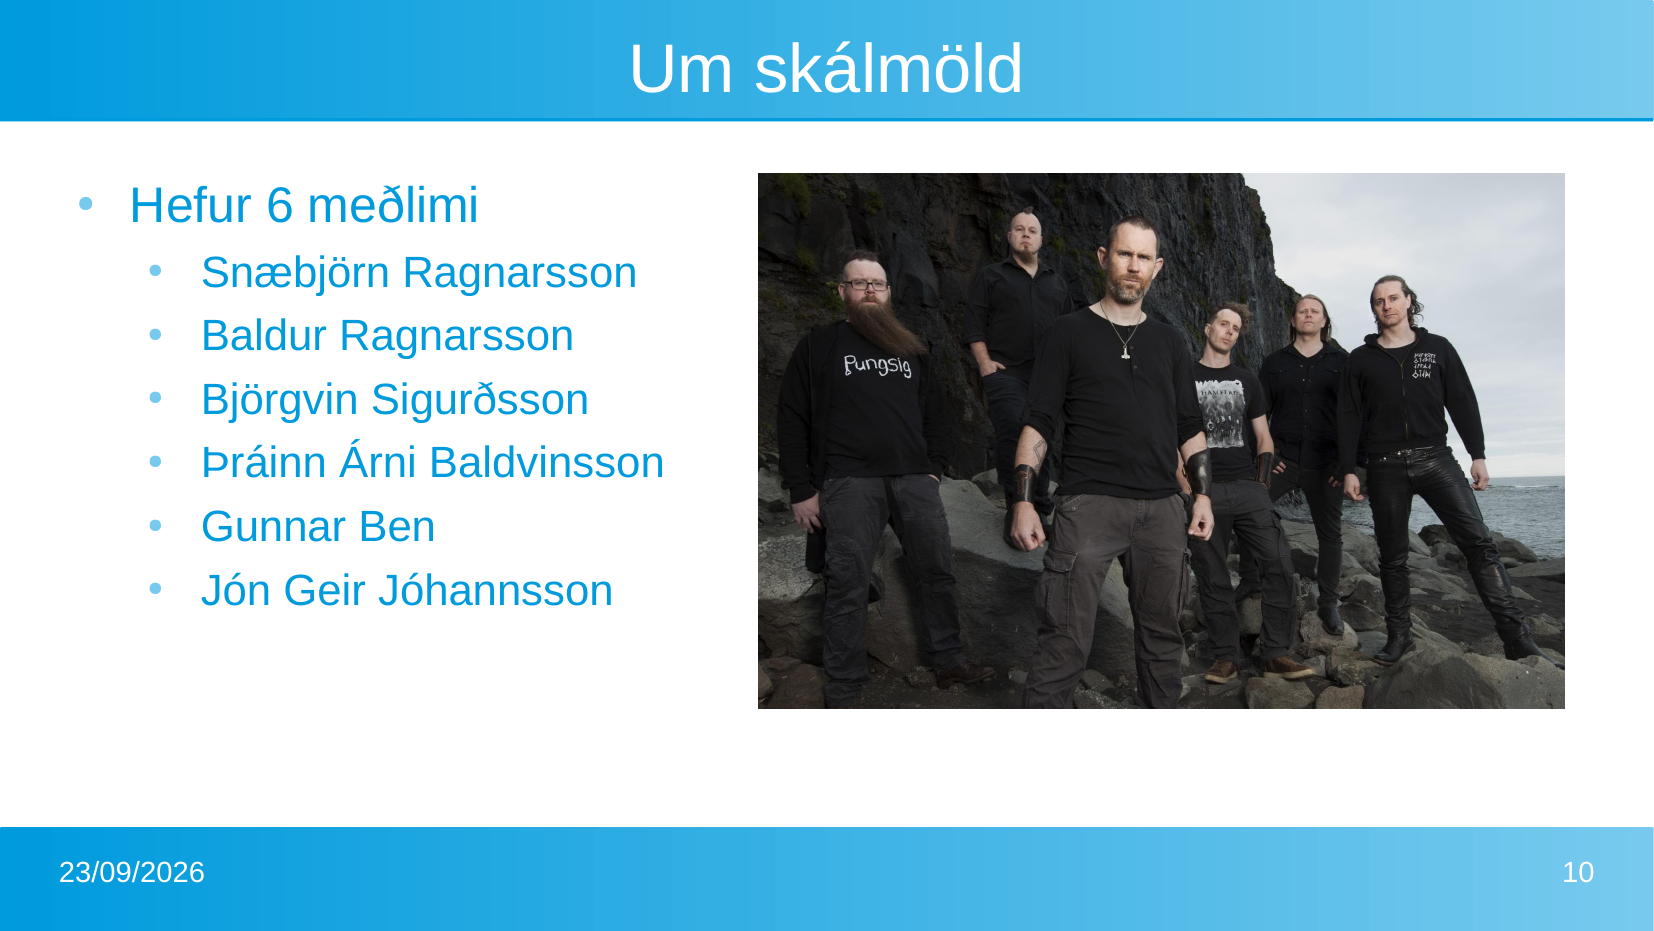

# Um skálmöld
Hefur 6 meðlimi
Snæbjörn Ragnarsson
Baldur Ragnarsson
Björgvin Sigurðsson
Þráinn Árni Baldvinsson
Gunnar Ben
Jón Geir Jóhannsson
10